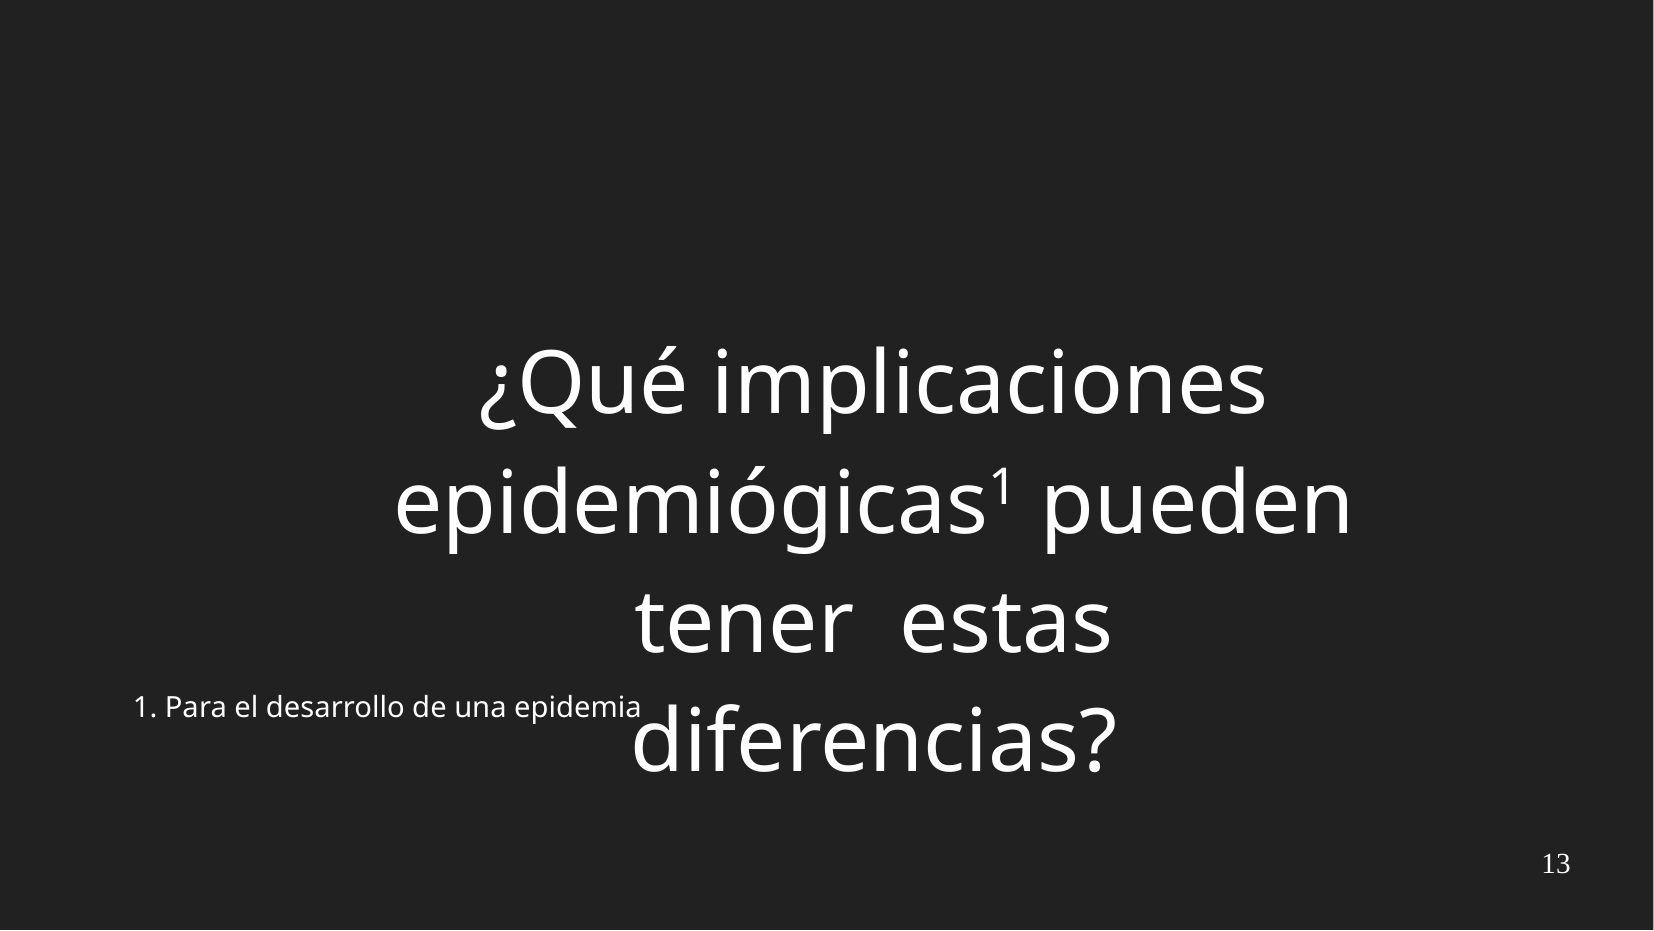

¿Qué implicaciones epidemiógicas1 pueden tener estas diferencias?
1. Para el desarrollo de una epidemia
13